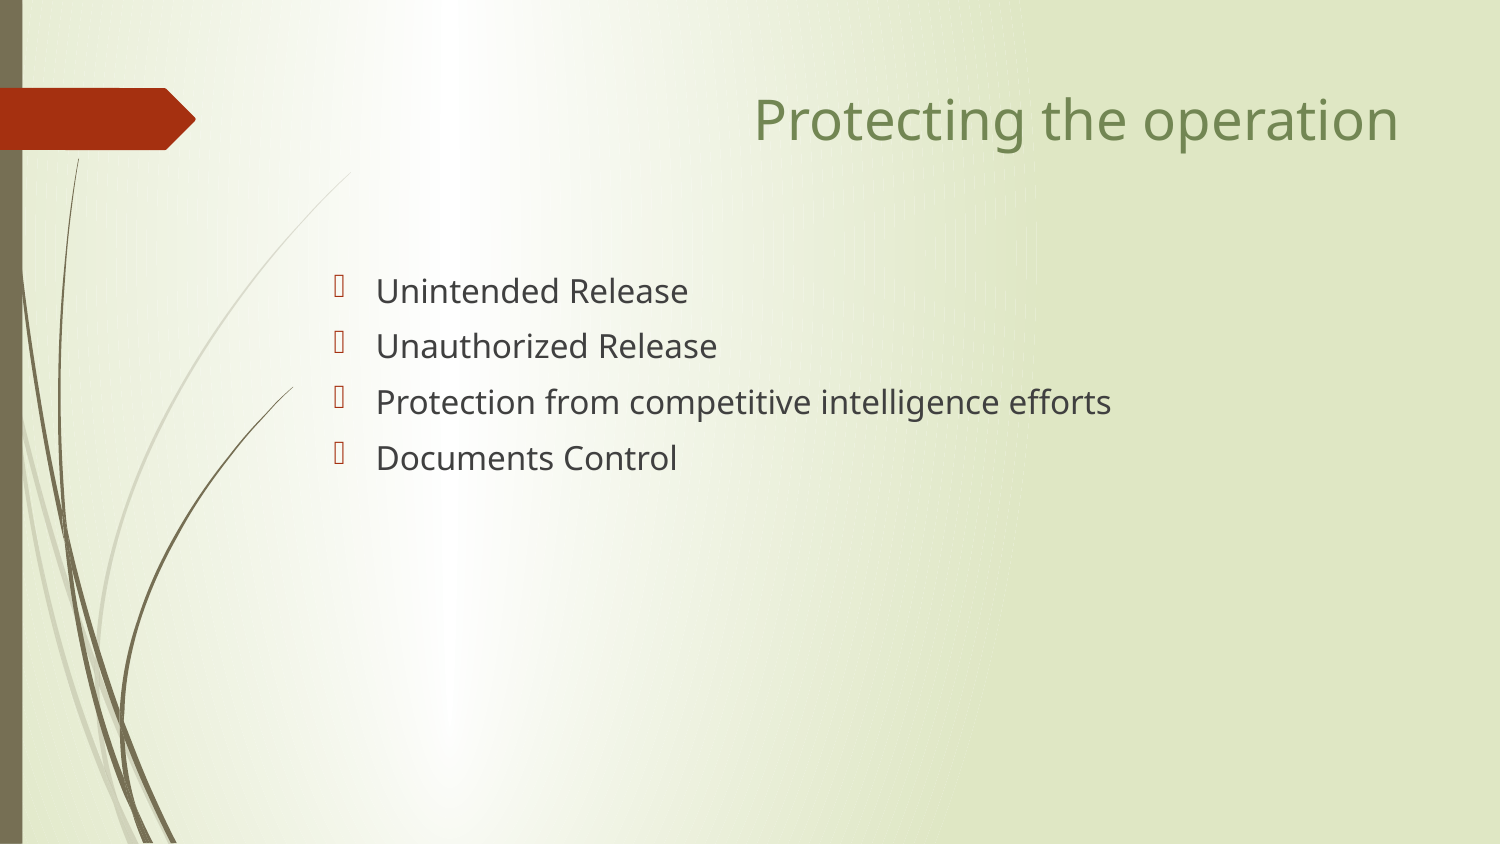

# Protecting the operation
Unintended Release
Unauthorized Release
Protection from competitive intelligence efforts
Documents Control